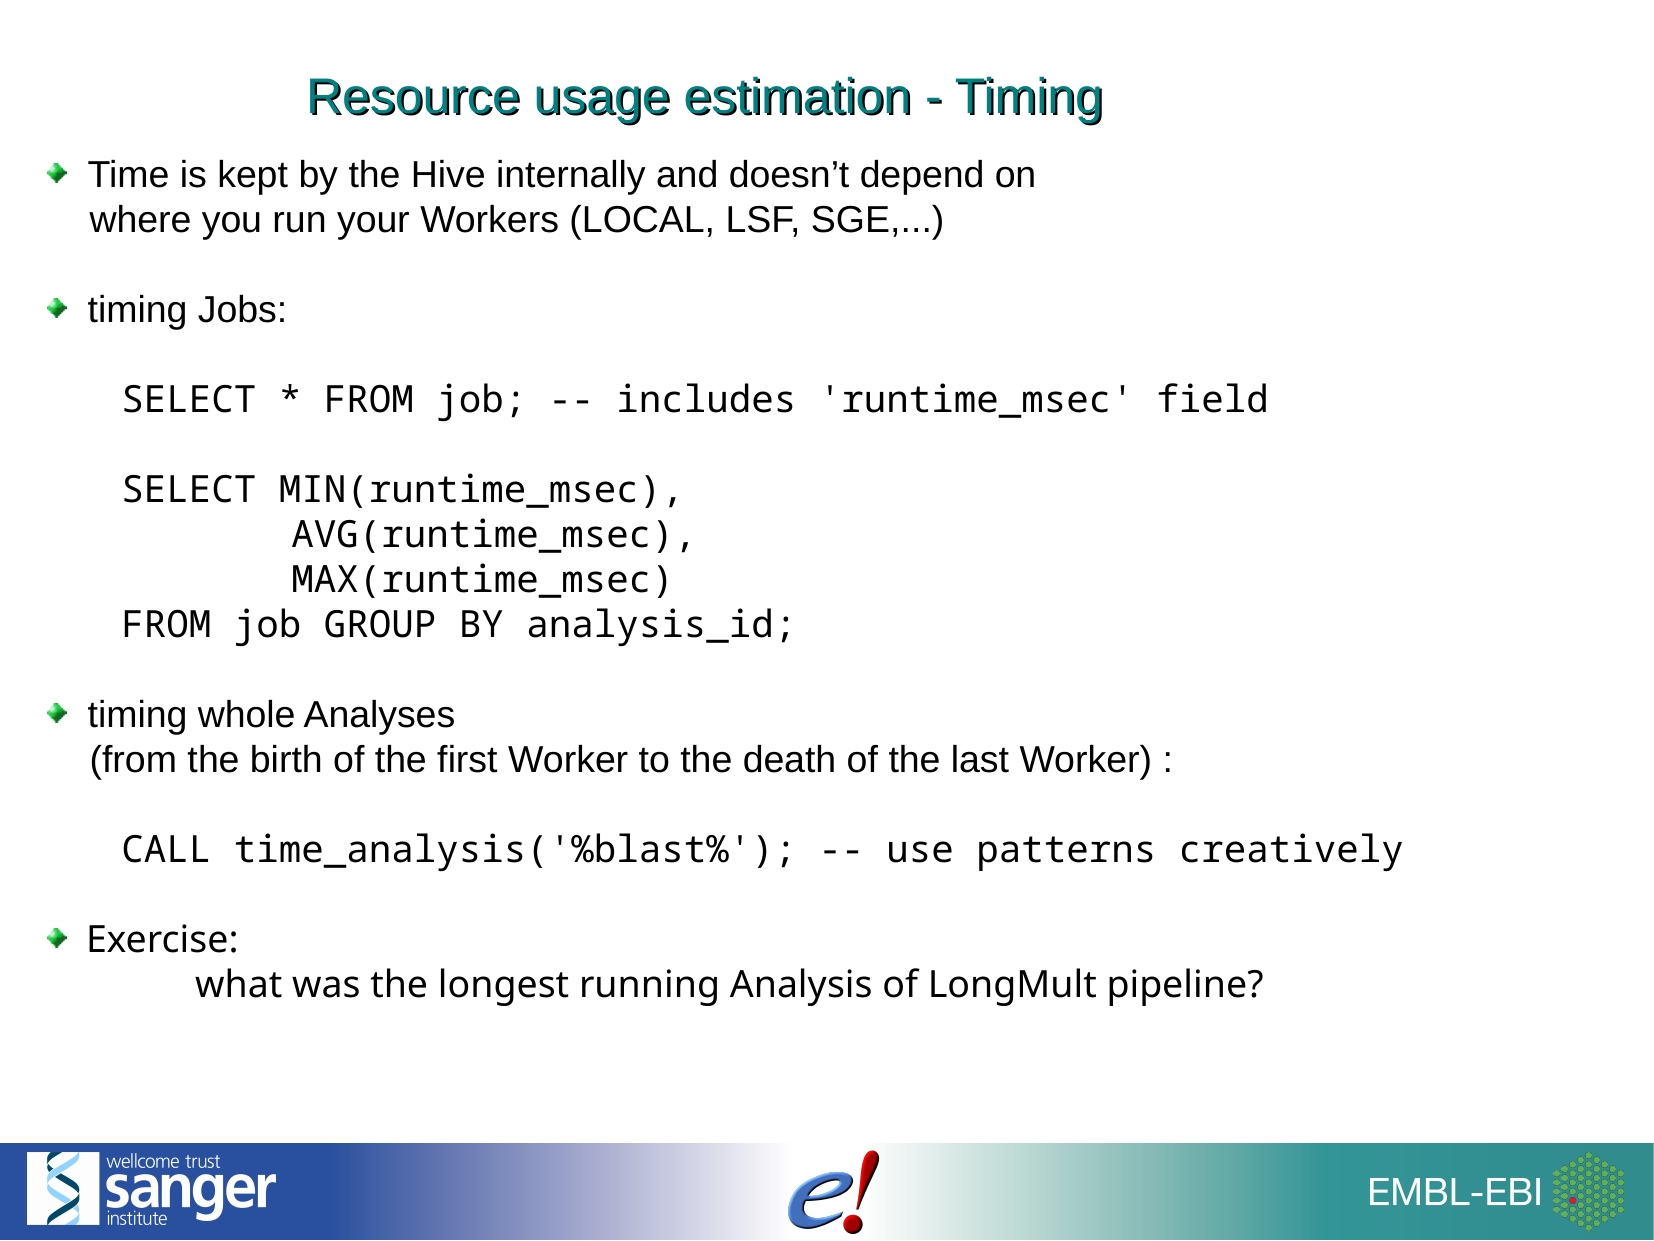

Resource usage estimation - Timing
 Time is kept by the Hive internally and doesn’t depend on
 where you run your Workers (LOCAL, LSF, SGE,...)
 timing Jobs:
	SELECT * FROM job; -- includes 'runtime_msec' field
	SELECT MIN(runtime_msec),
			 AVG(runtime_msec),
			 MAX(runtime_msec)
	FROM job GROUP BY analysis_id;
 timing whole Analyses
 (from the birth of the first Worker to the death of the last Worker) :
	CALL time_analysis('%blast%'); -- use patterns creatively
 Exercise:
		what was the longest running Analysis of LongMult pipeline?